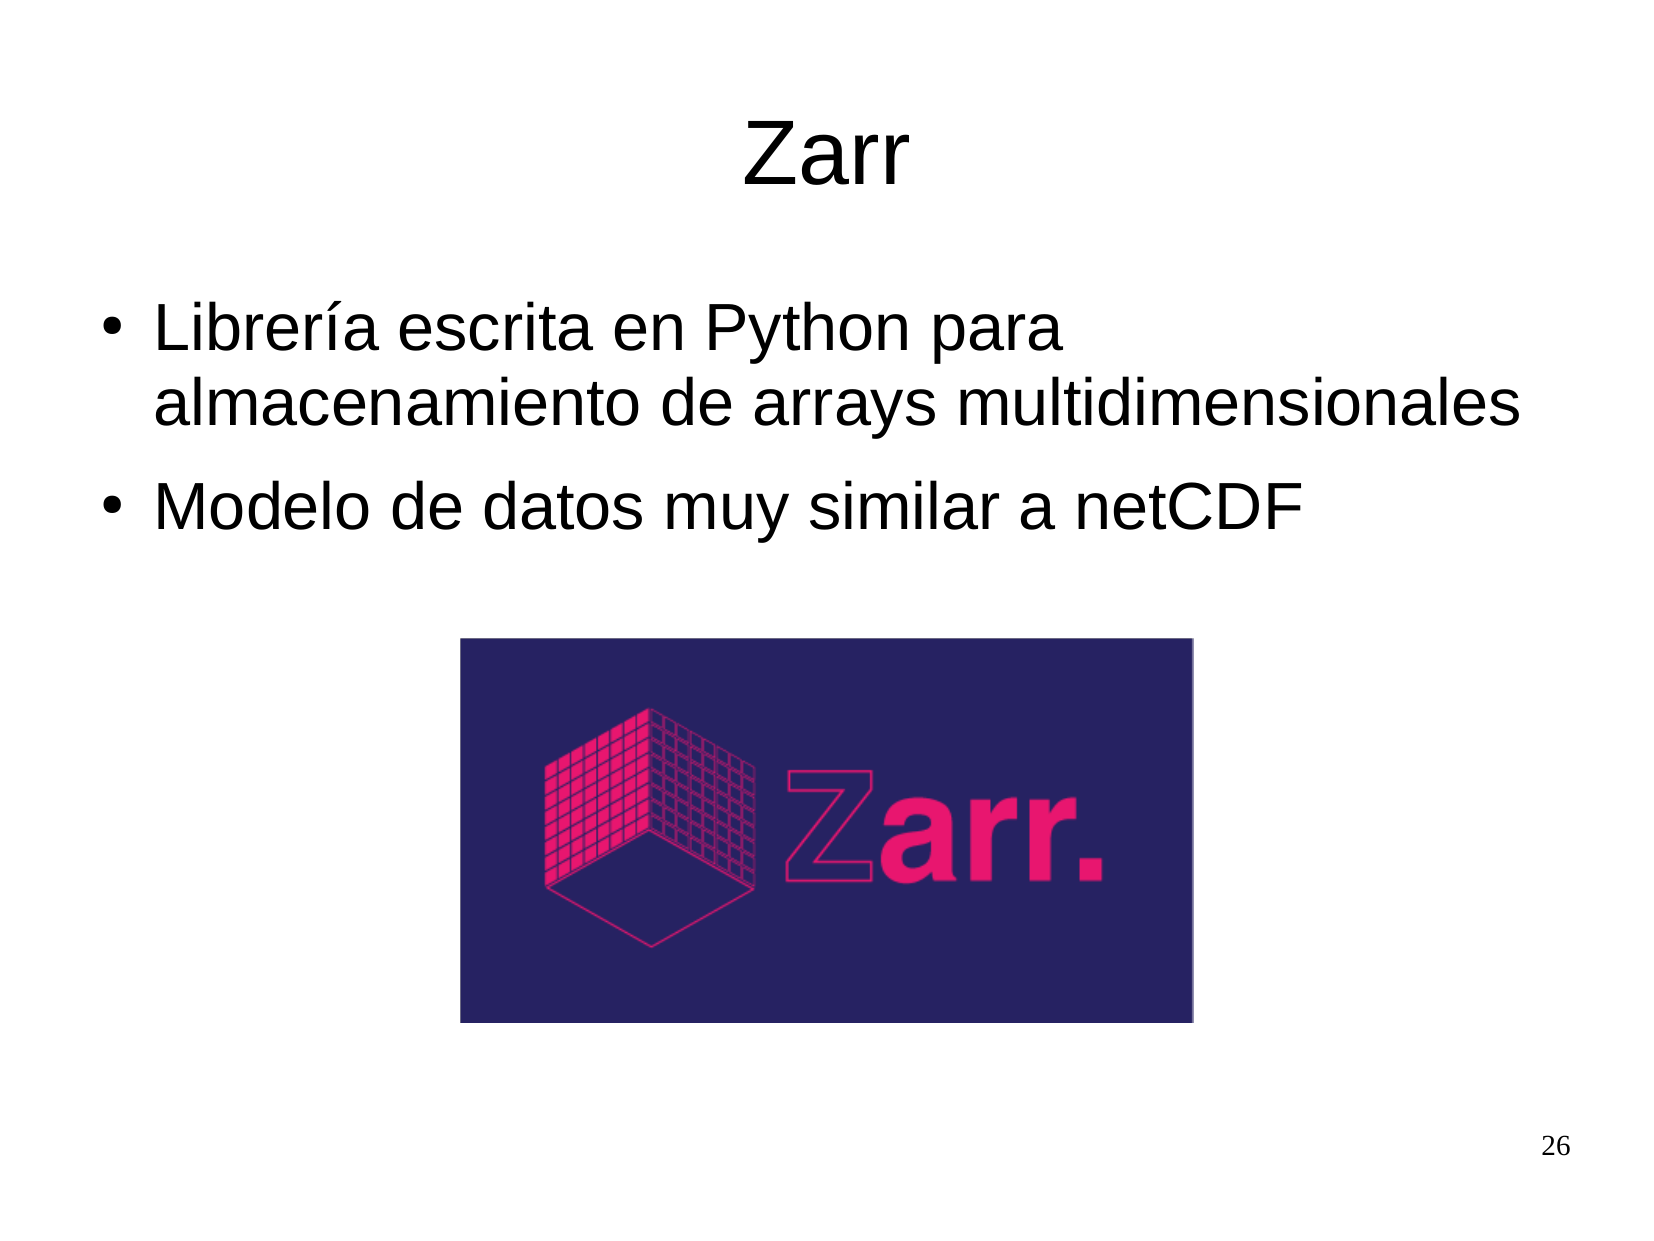

# Zarr
Librería escrita en Python para almacenamiento de arrays multidimensionales
Modelo de datos muy similar a netCDF
26